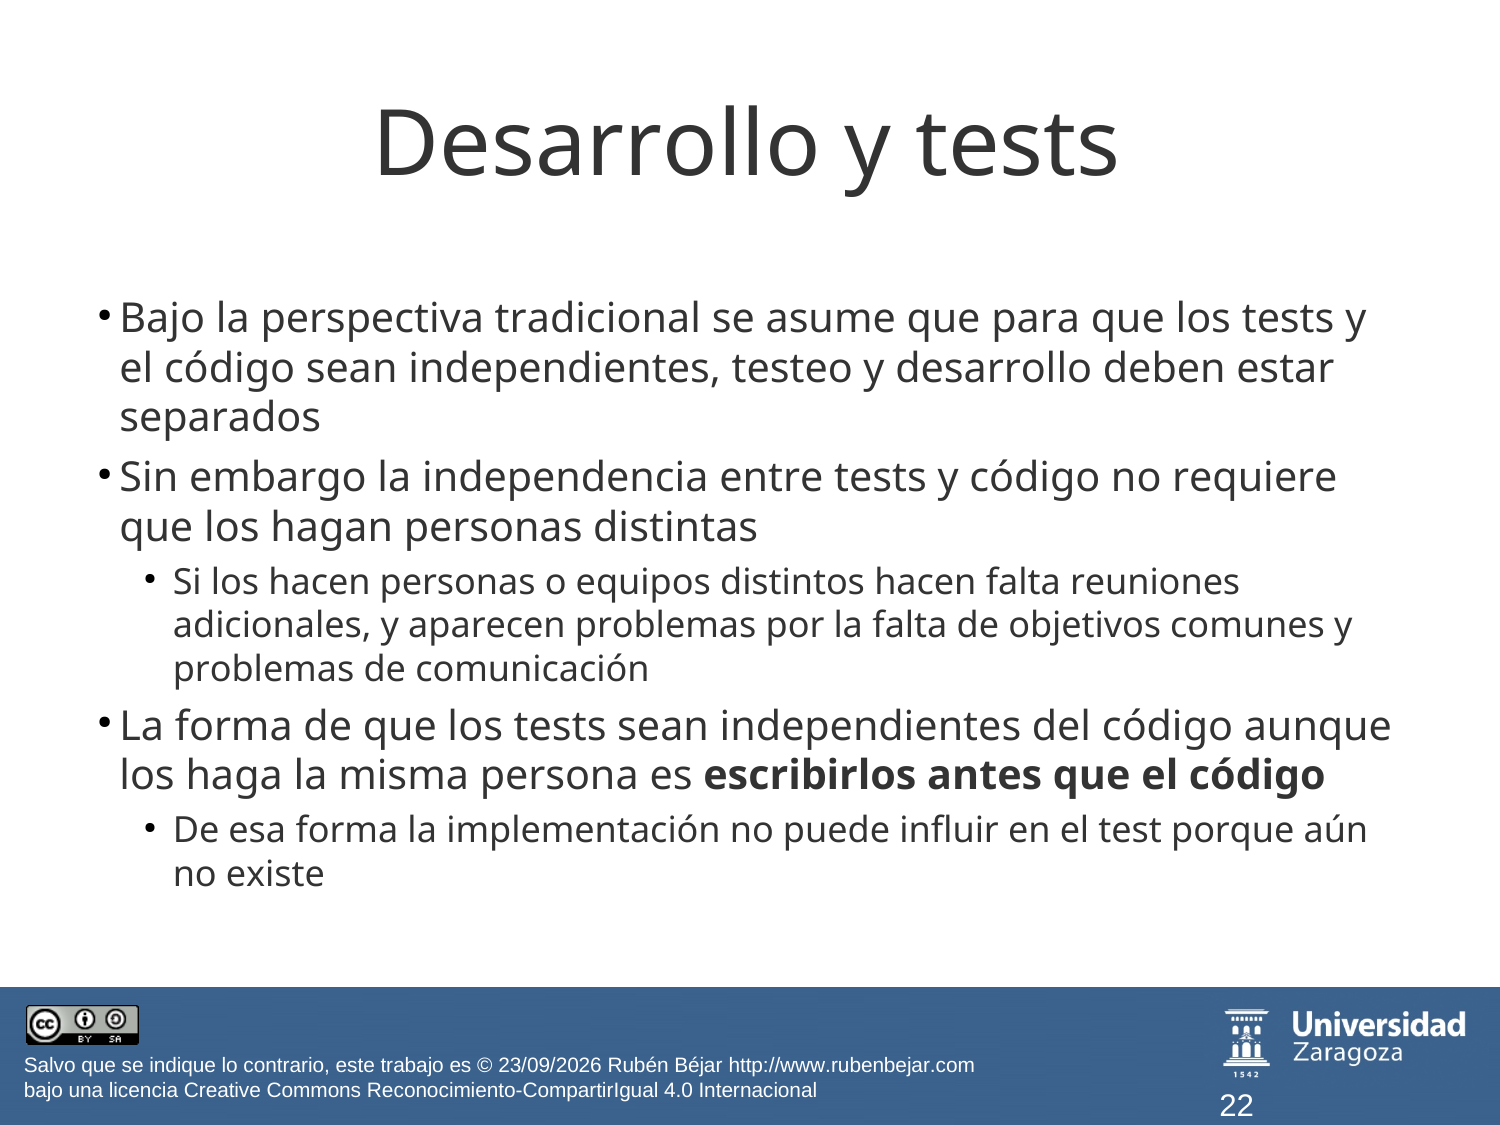

# Desarrollo y tests
Bajo la perspectiva tradicional se asume que para que los tests y el código sean independientes, testeo y desarrollo deben estar separados
Sin embargo la independencia entre tests y código no requiere que los hagan personas distintas
Si los hacen personas o equipos distintos hacen falta reuniones adicionales, y aparecen problemas por la falta de objetivos comunes y problemas de comunicación
La forma de que los tests sean independientes del código aunque los haga la misma persona es escribirlos antes que el código
De esa forma la implementación no puede influir en el test porque aún no existe